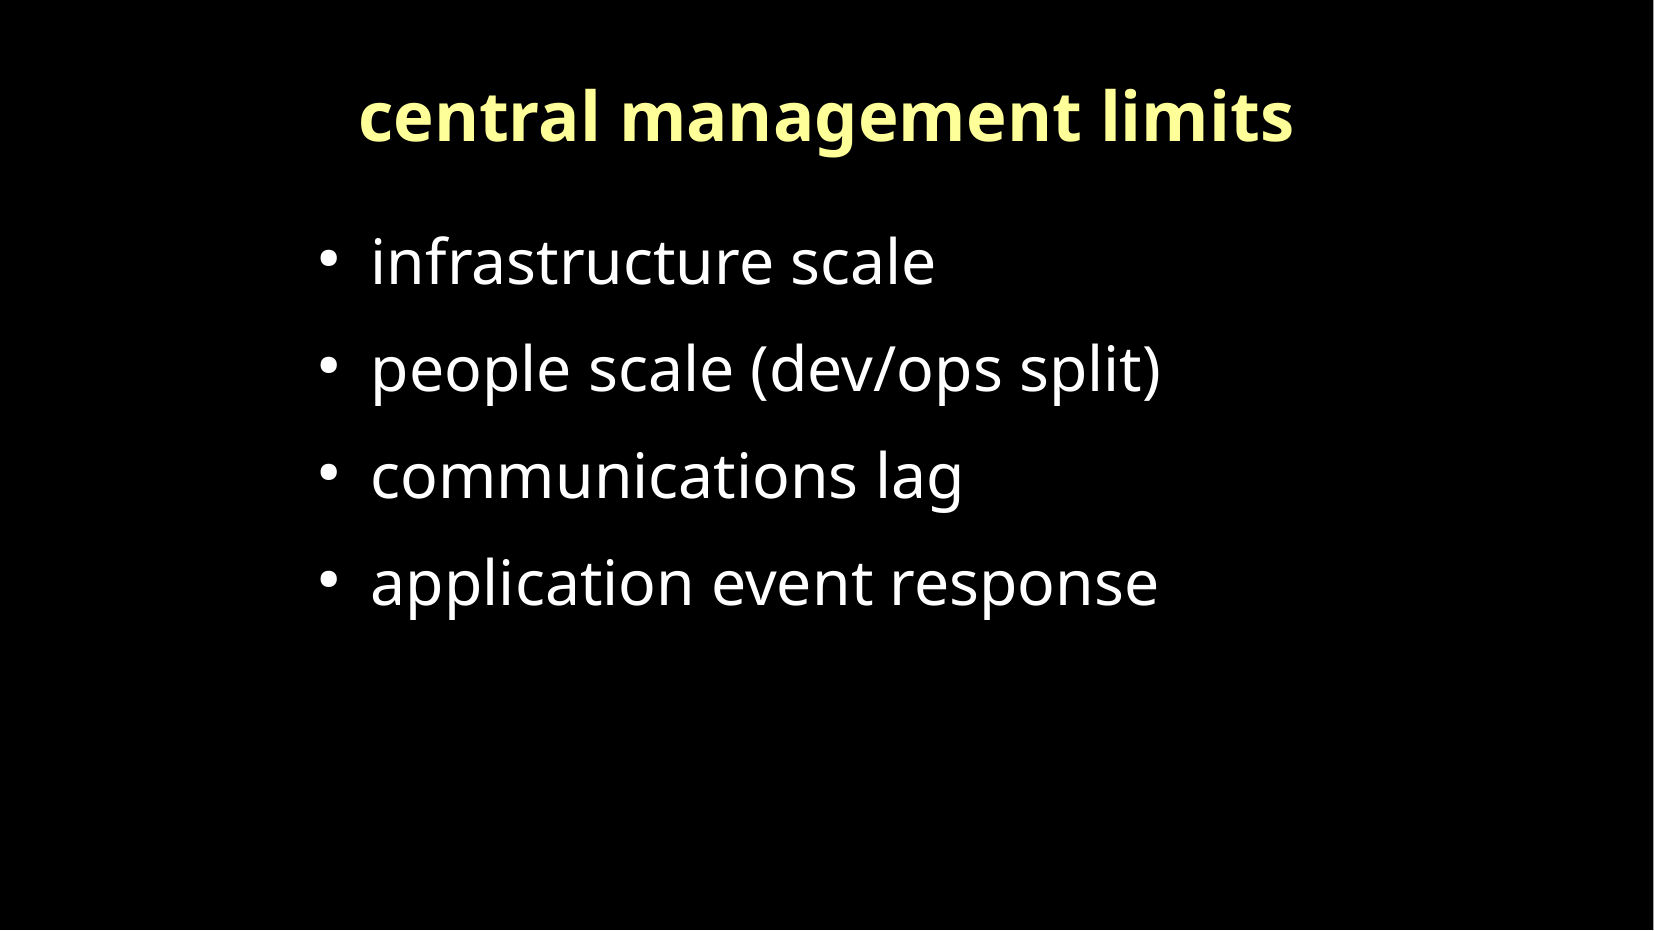

# central management limits
infrastructure scale
people scale (dev/ops split)
communications lag
application event response